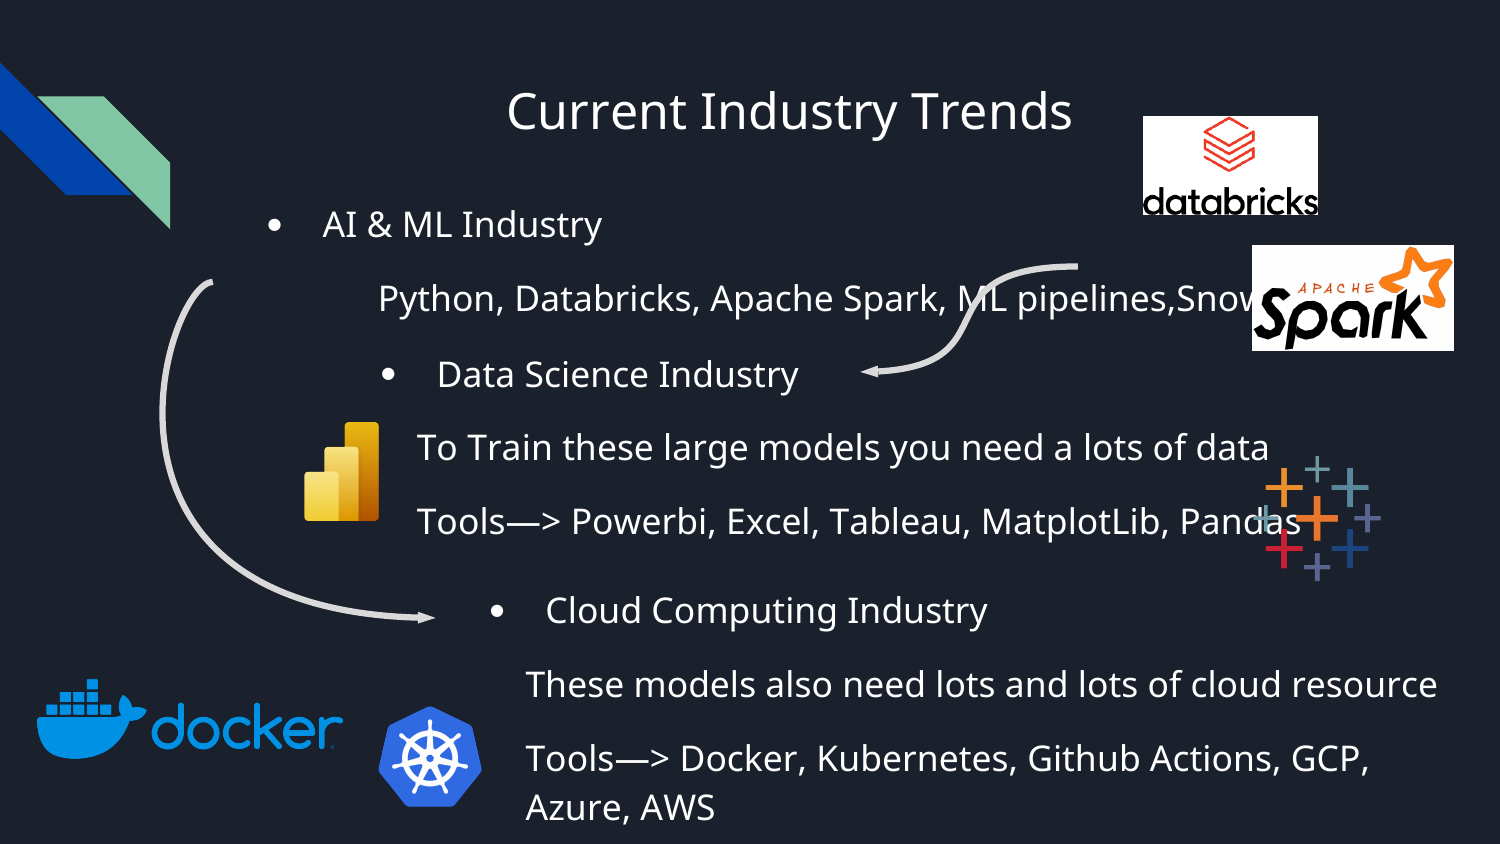

# Current Industry Trends
AI & ML Industry
Python, Databricks, Apache Spark, ML pipelines,Snowflake
Data Science Industry
To Train these large models you need a lots of data
Tools—> Powerbi, Excel, Tableau, MatplotLib, Pandas
Cloud Computing Industry
These models also need lots and lots of cloud resource
Tools—> Docker, Kubernetes, Github Actions, GCP, Azure, AWS